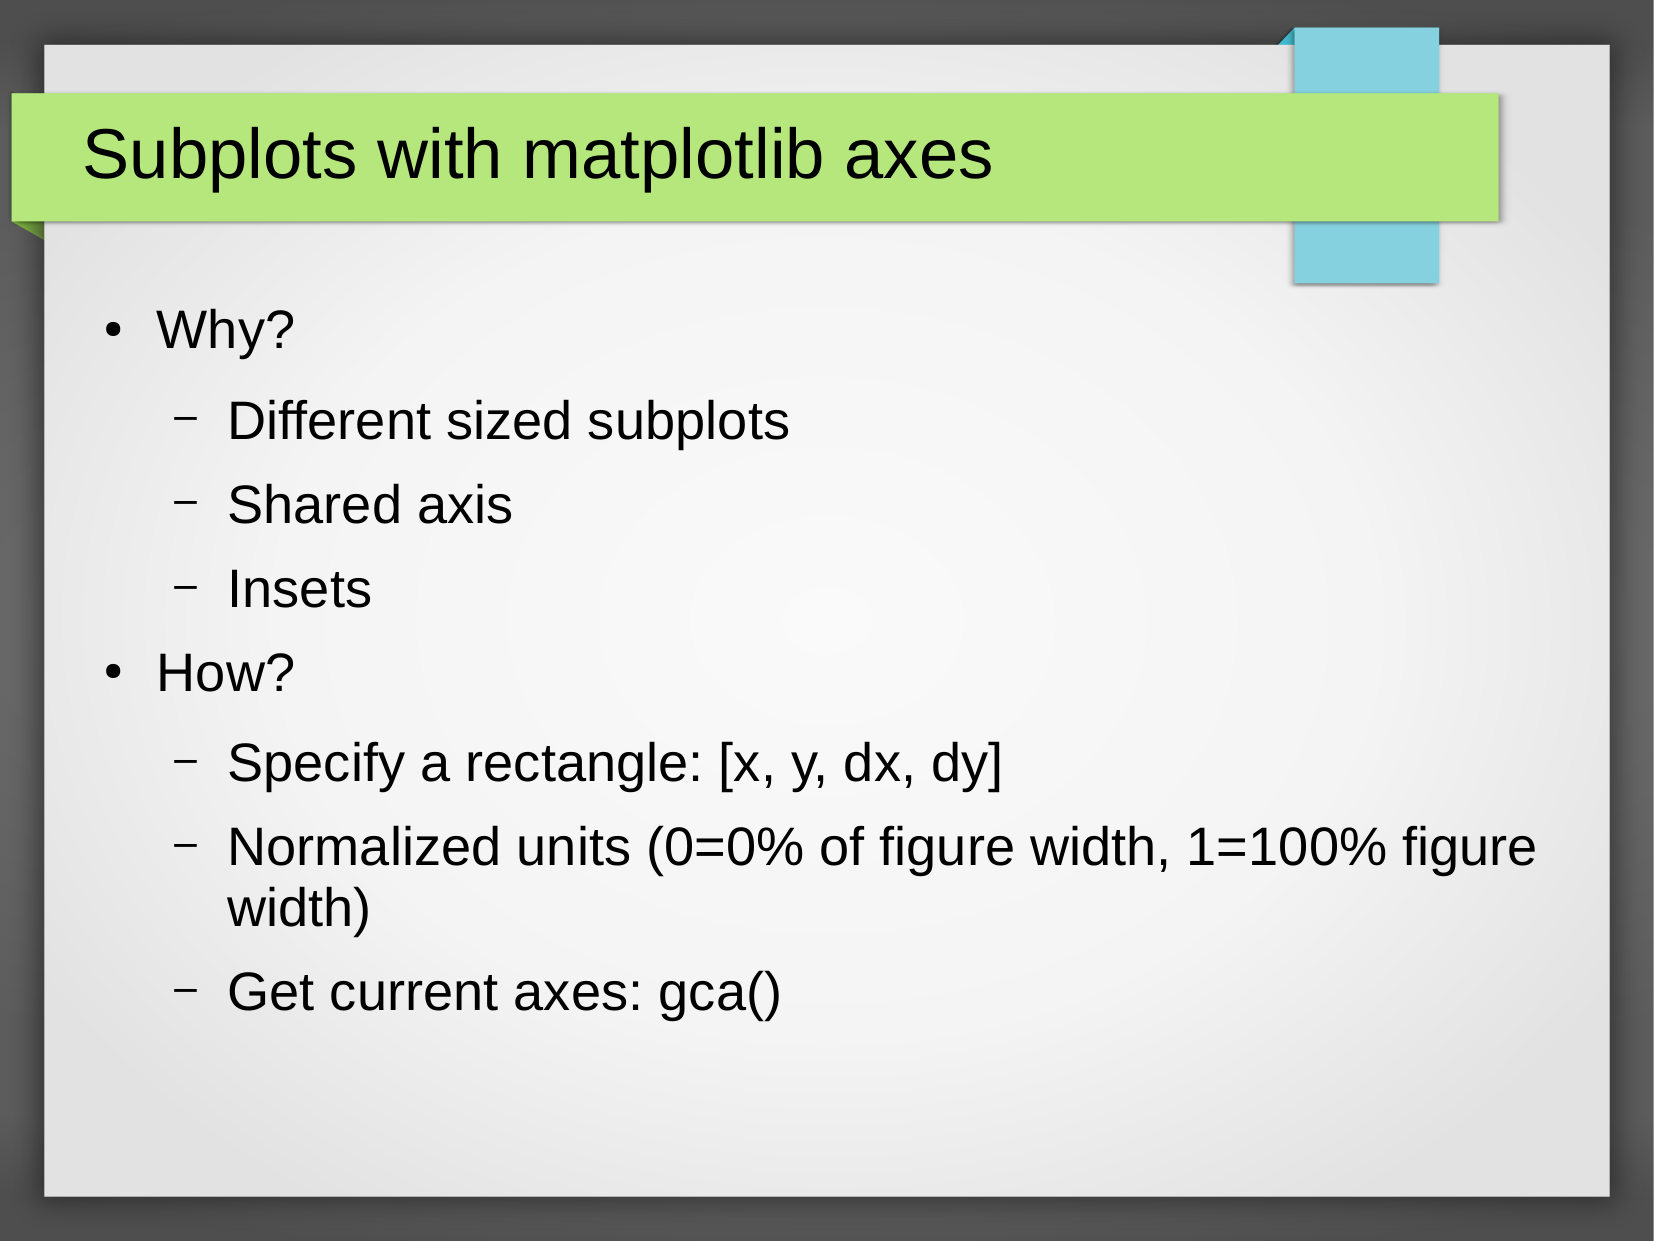

# Subplots with matplotlib axes
Why?
Different sized subplots
Shared axis
Insets
How?
Specify a rectangle: [x, y, dx, dy]
Normalized units (0=0% of figure width, 1=100% figure width)
Get current axes: gca()